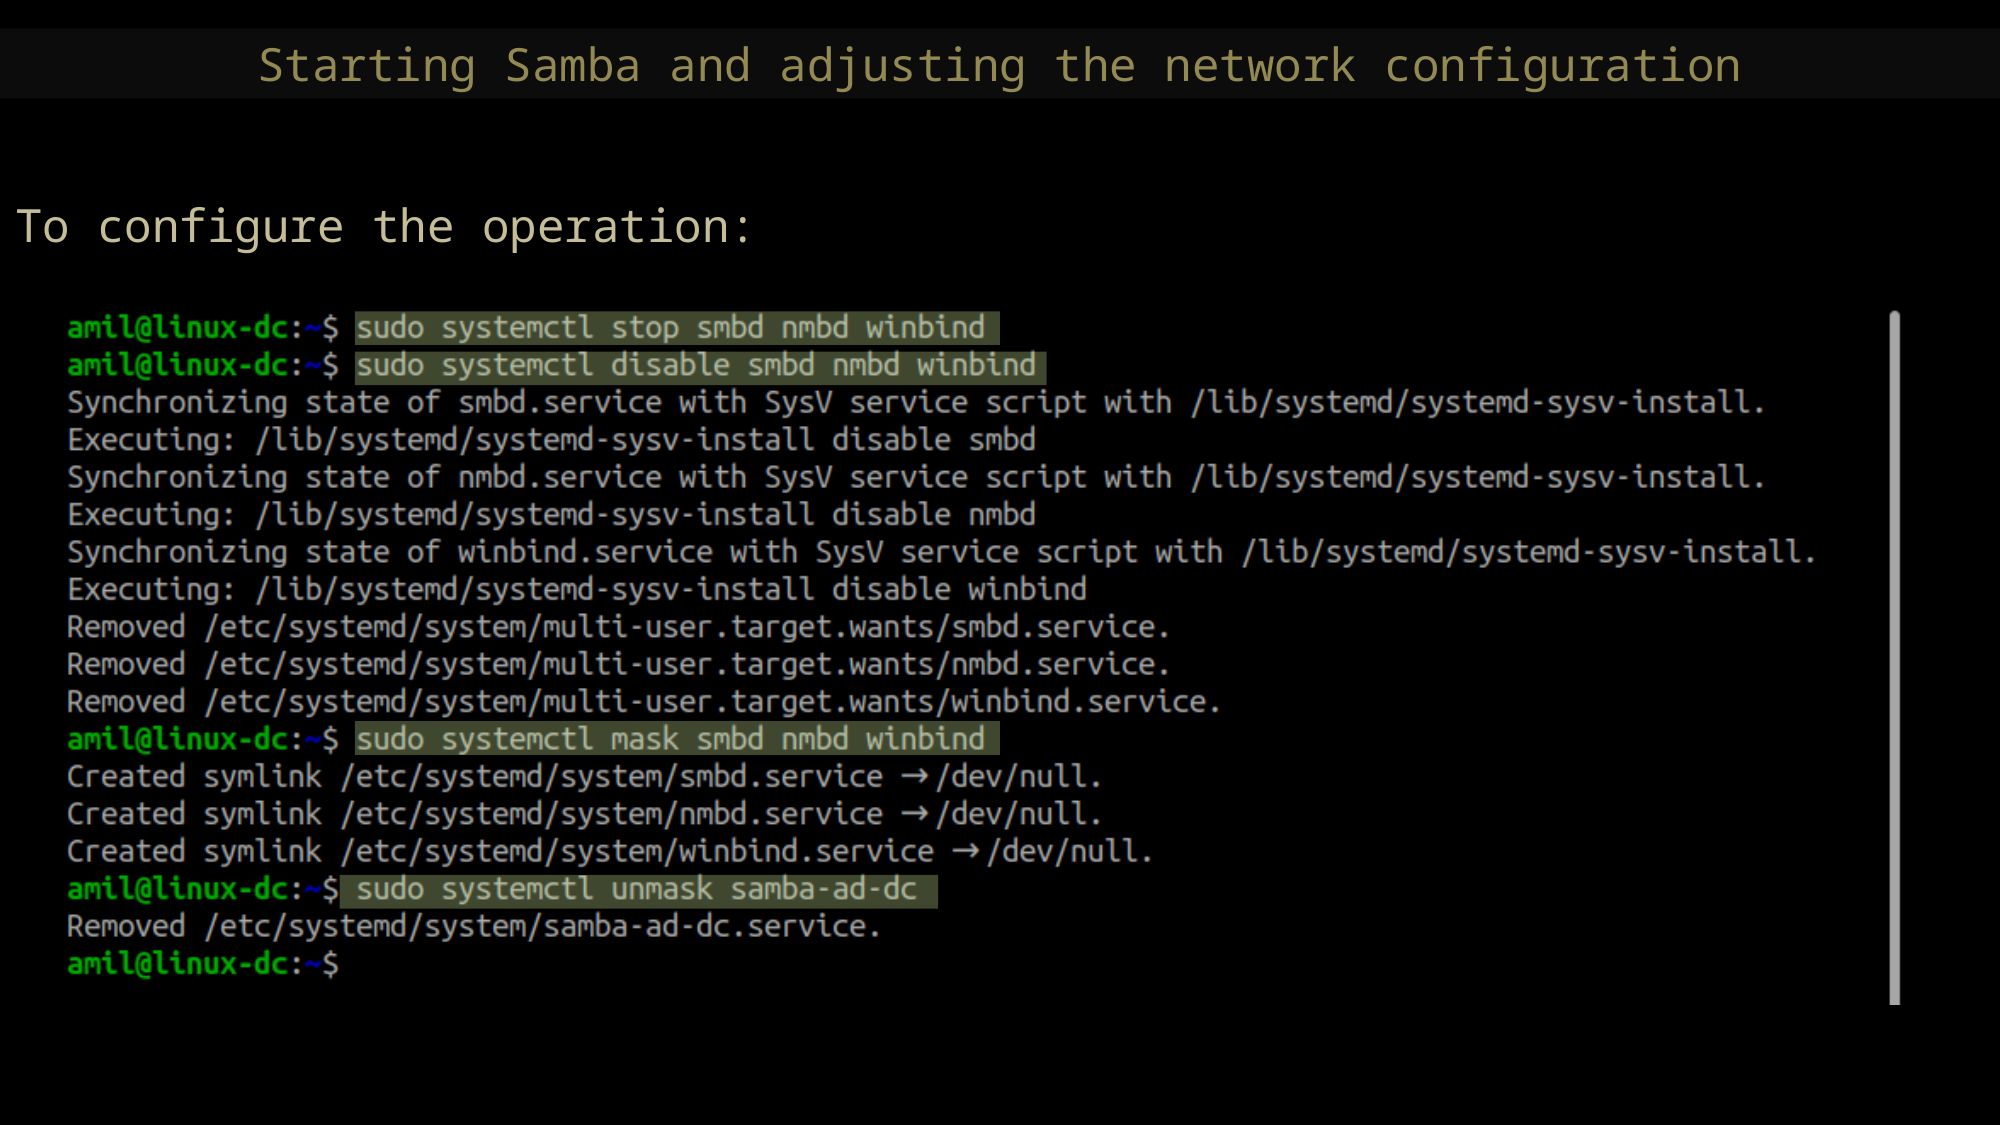

Starting Samba and adjusting the network configuration
To configure the operation: